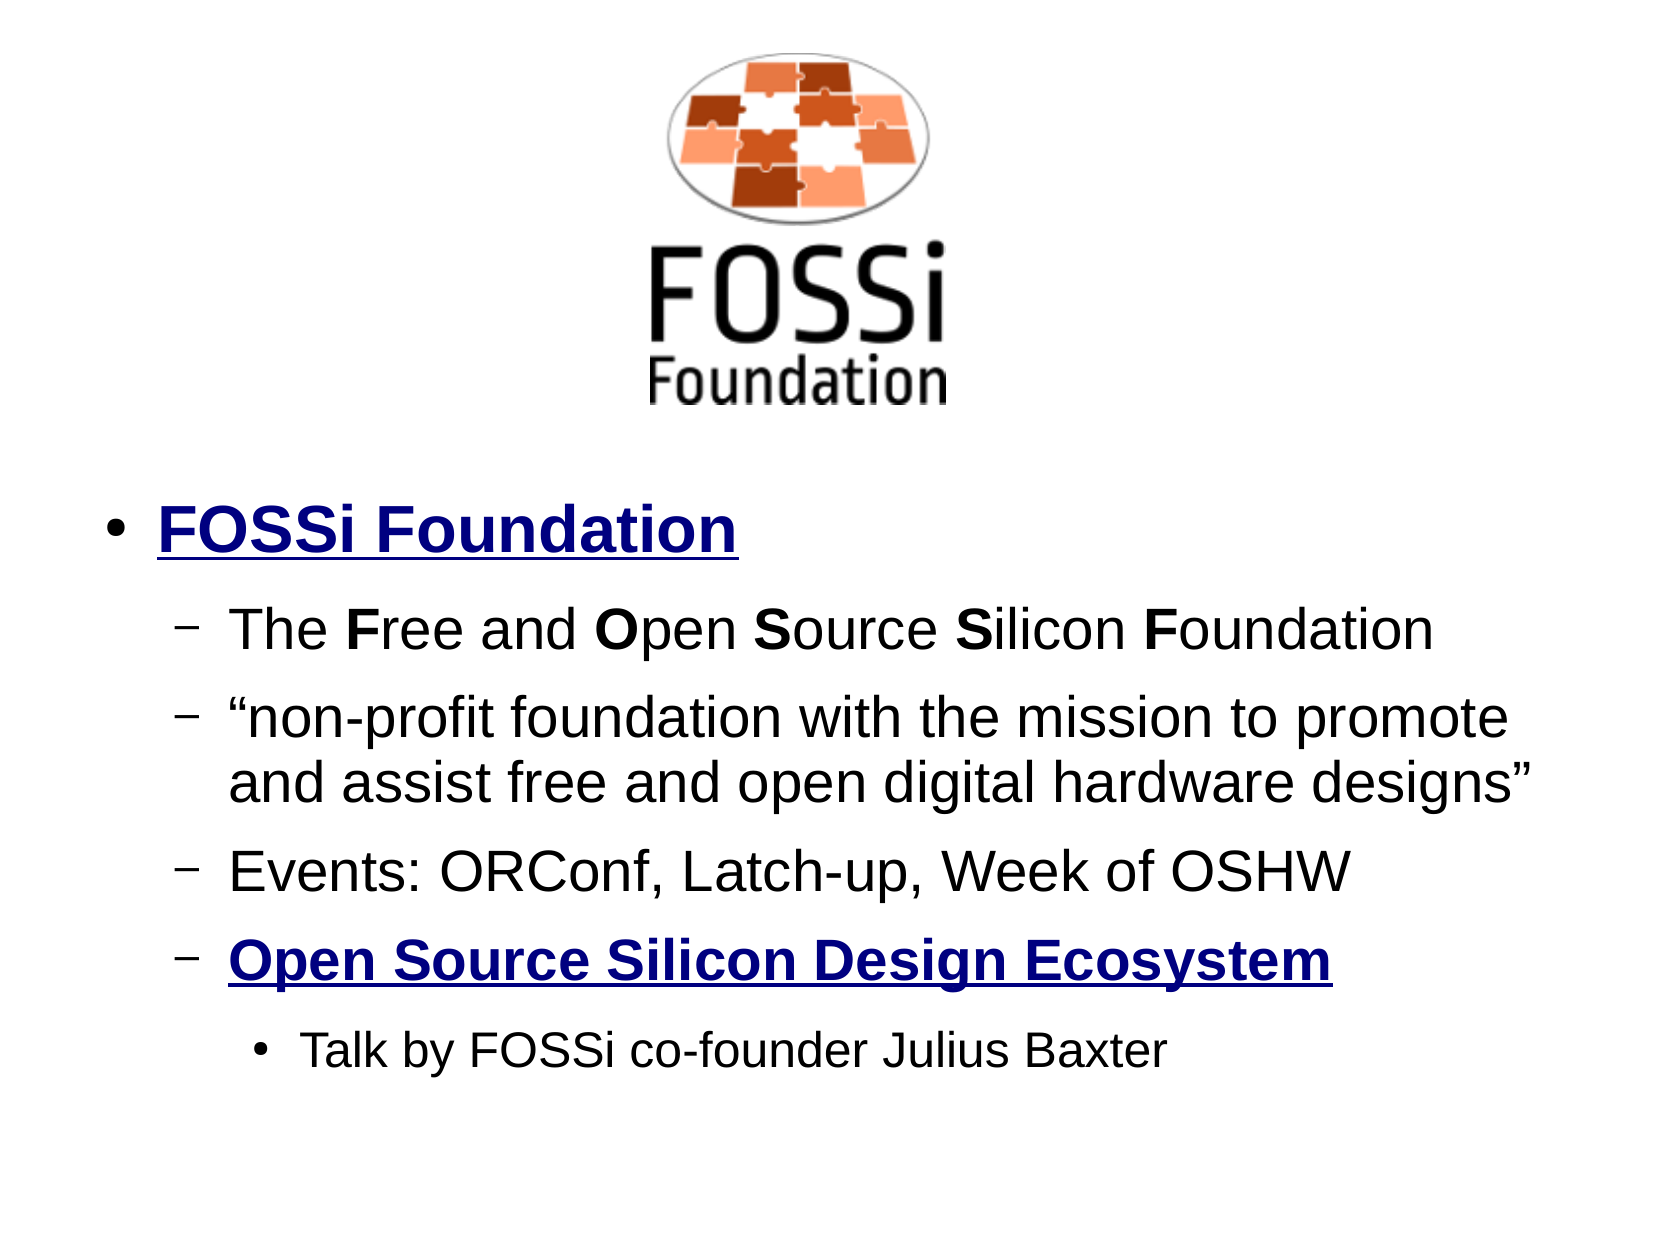

# FOSSi Foundation
The Free and Open Source Silicon Foundation
“non-profit foundation with the mission to promote and assist free and open digital hardware designs”
Events: ORConf, Latch-up, Week of OSHW
Open Source Silicon Design Ecosystem
Talk by FOSSi co-founder Julius Baxter